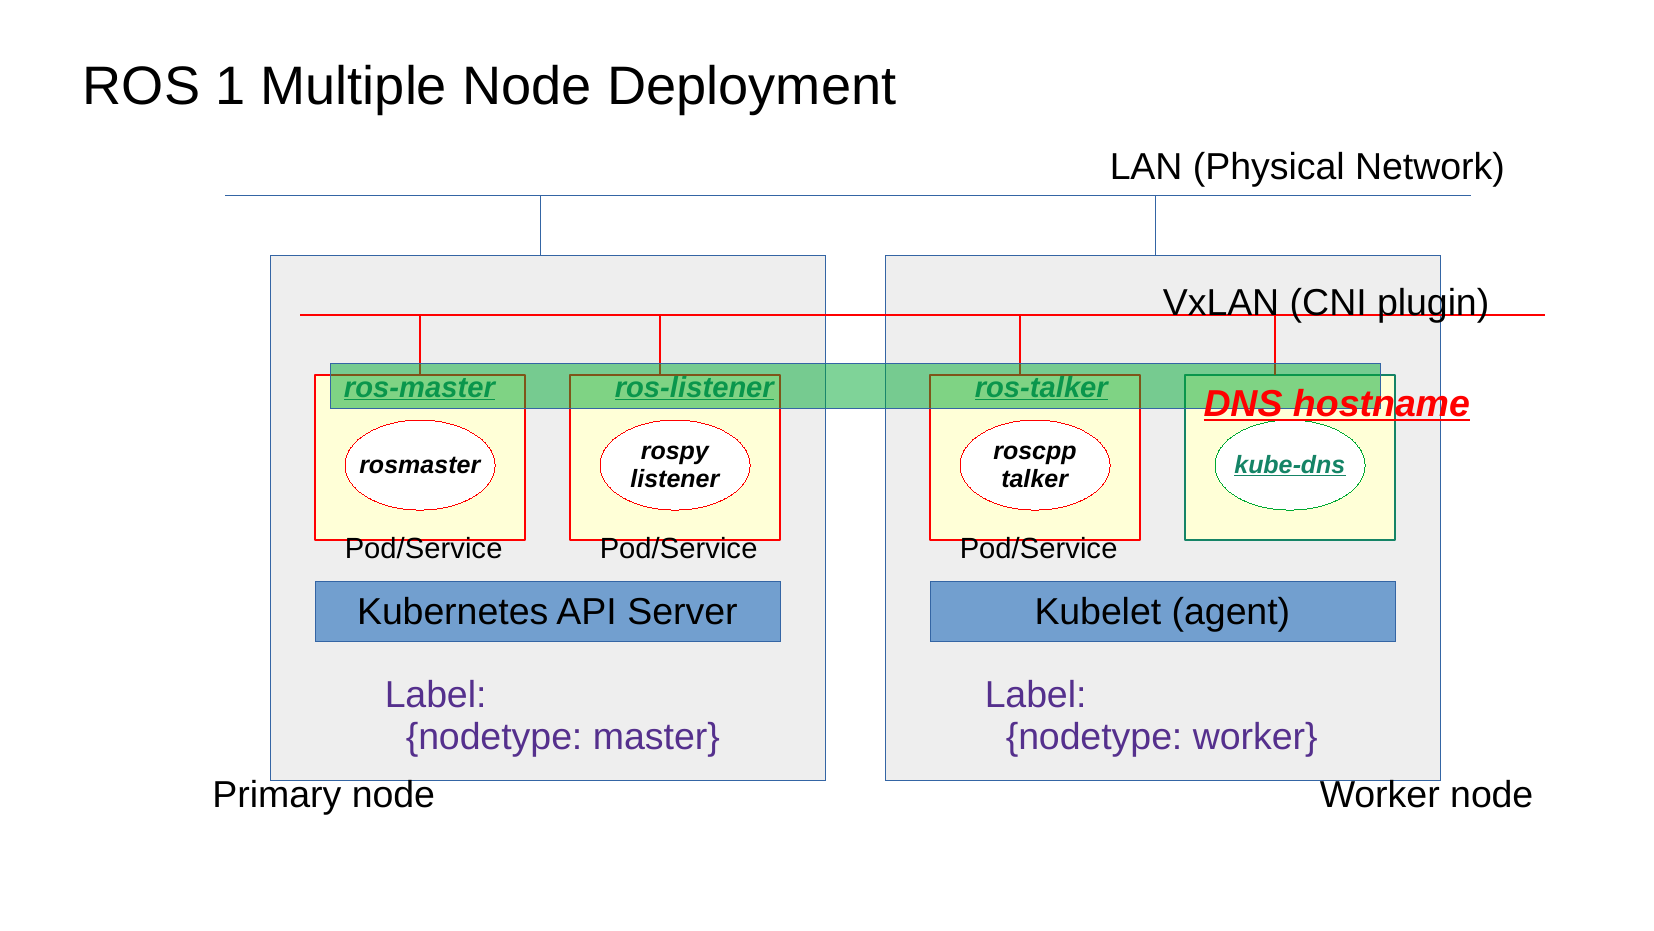

# ROS 1 Multiple Node Deployment
LAN (Physical Network)
VxLAN (CNI plugin)
ros-master
ros-listener
ros-talker
DNS hostname
rosmaster
rospy
listener
roscpp
talker
kube-dns
Pod/Service
Pod/Service
Pod/Service
Kubernetes API Server
Kubelet (agent)
Label:
 {nodetype: master}
Label:
 {nodetype: worker}
Primary node
Worker node